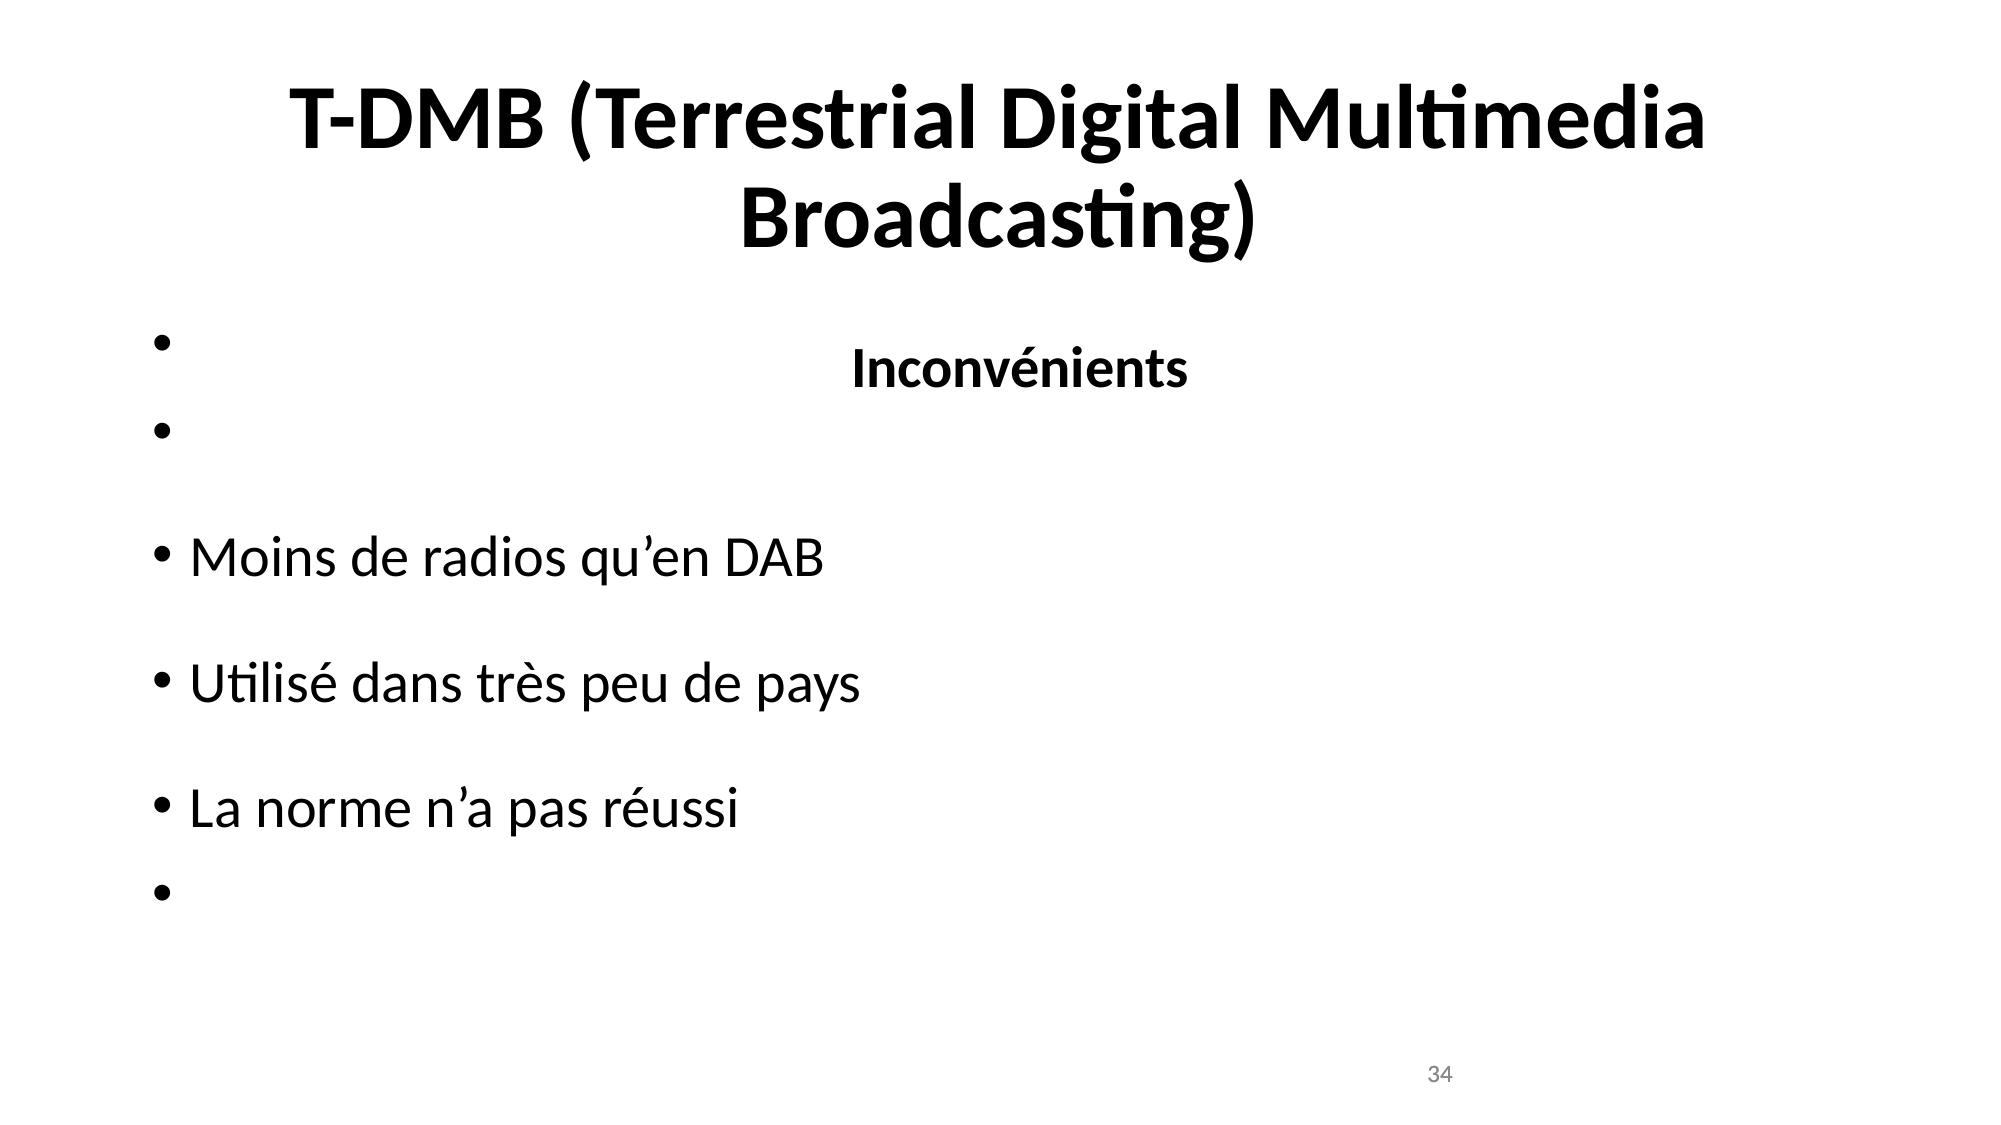

# T-DMB (Terrestrial Digital Multimedia Broadcasting)
Moins de radios qu’en DAB
Utilisé dans très peu de pays
La norme n’a pas réussi
Inconvénients